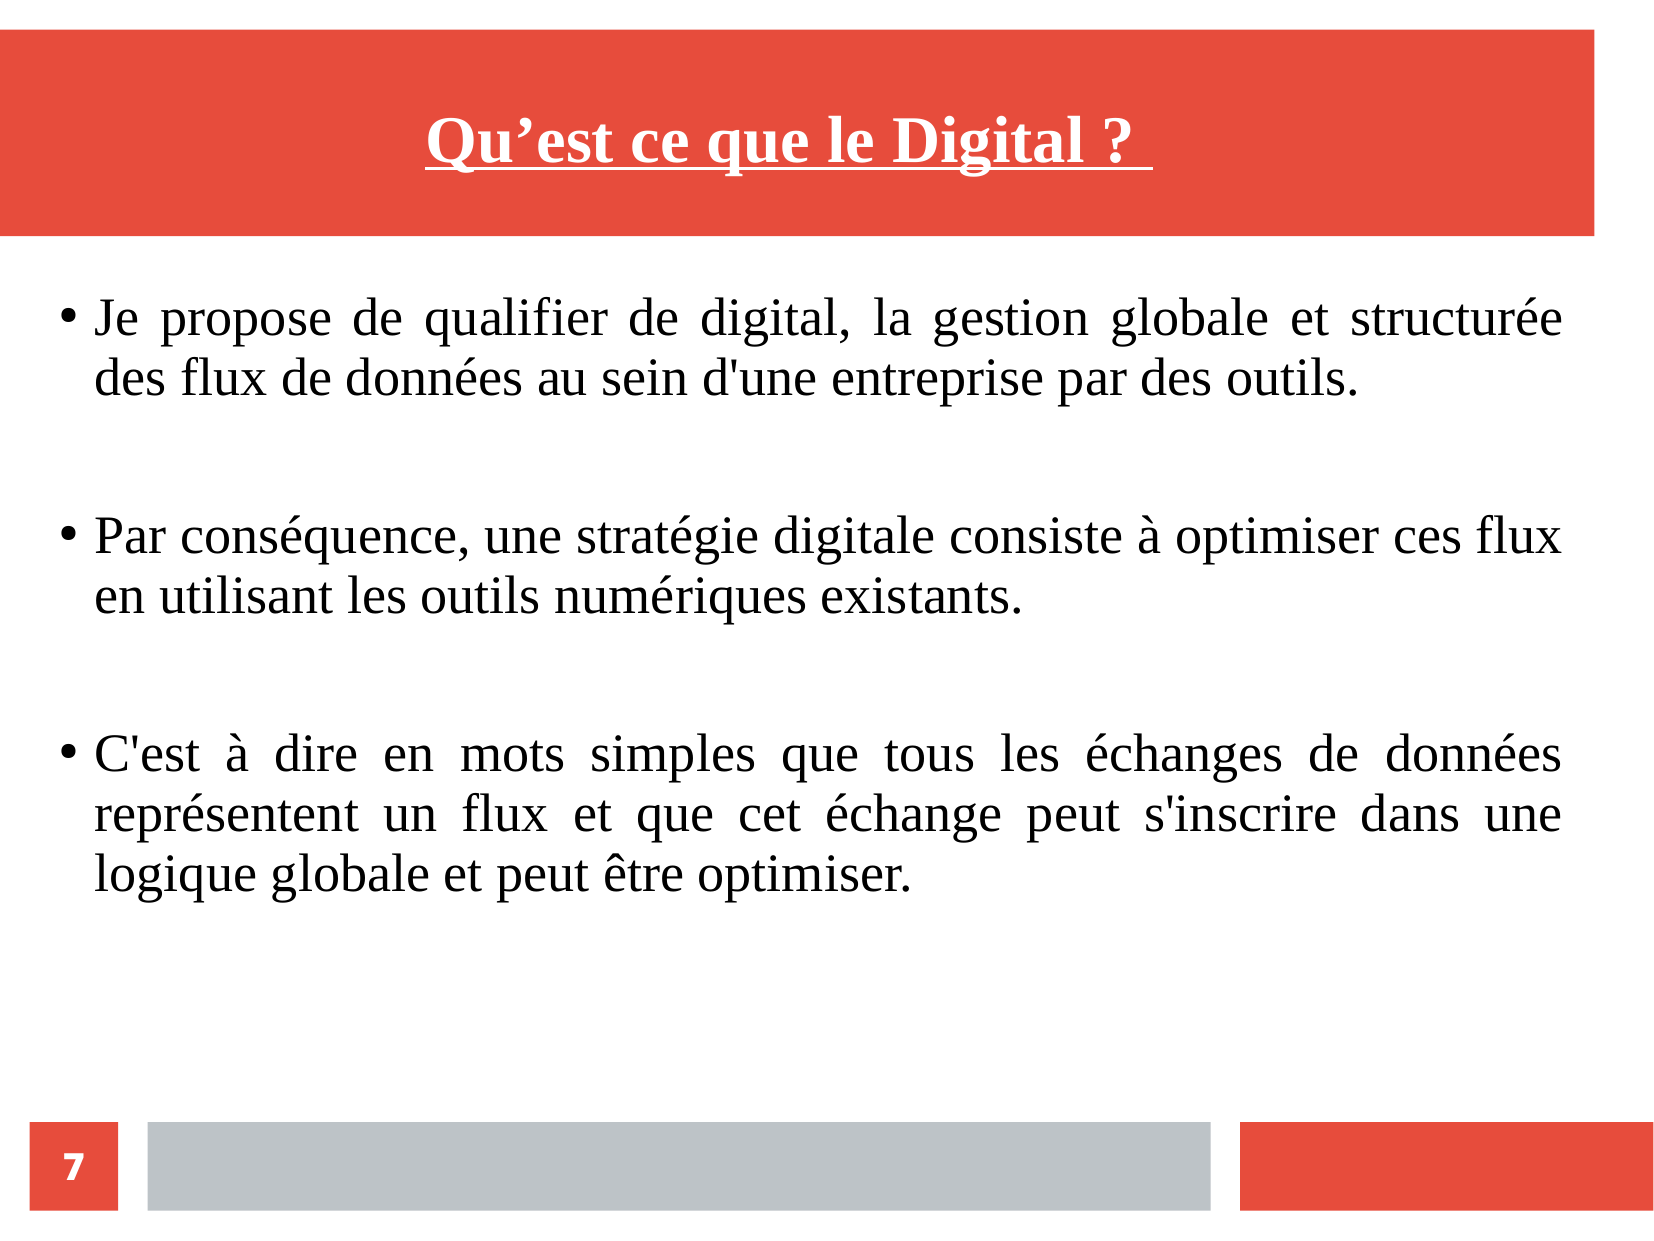

# Qu’est ce que le Digital ?
Je propose de qualifier de digital, la gestion globale et structurée des flux de données au sein d'une entreprise par des outils.
Par conséquence, une stratégie digitale consiste à optimiser ces flux en utilisant les outils numériques existants.
C'est à dire en mots simples que tous les échanges de données représentent un flux et que cet échange peut s'inscrire dans une logique globale et peut être optimiser.
7